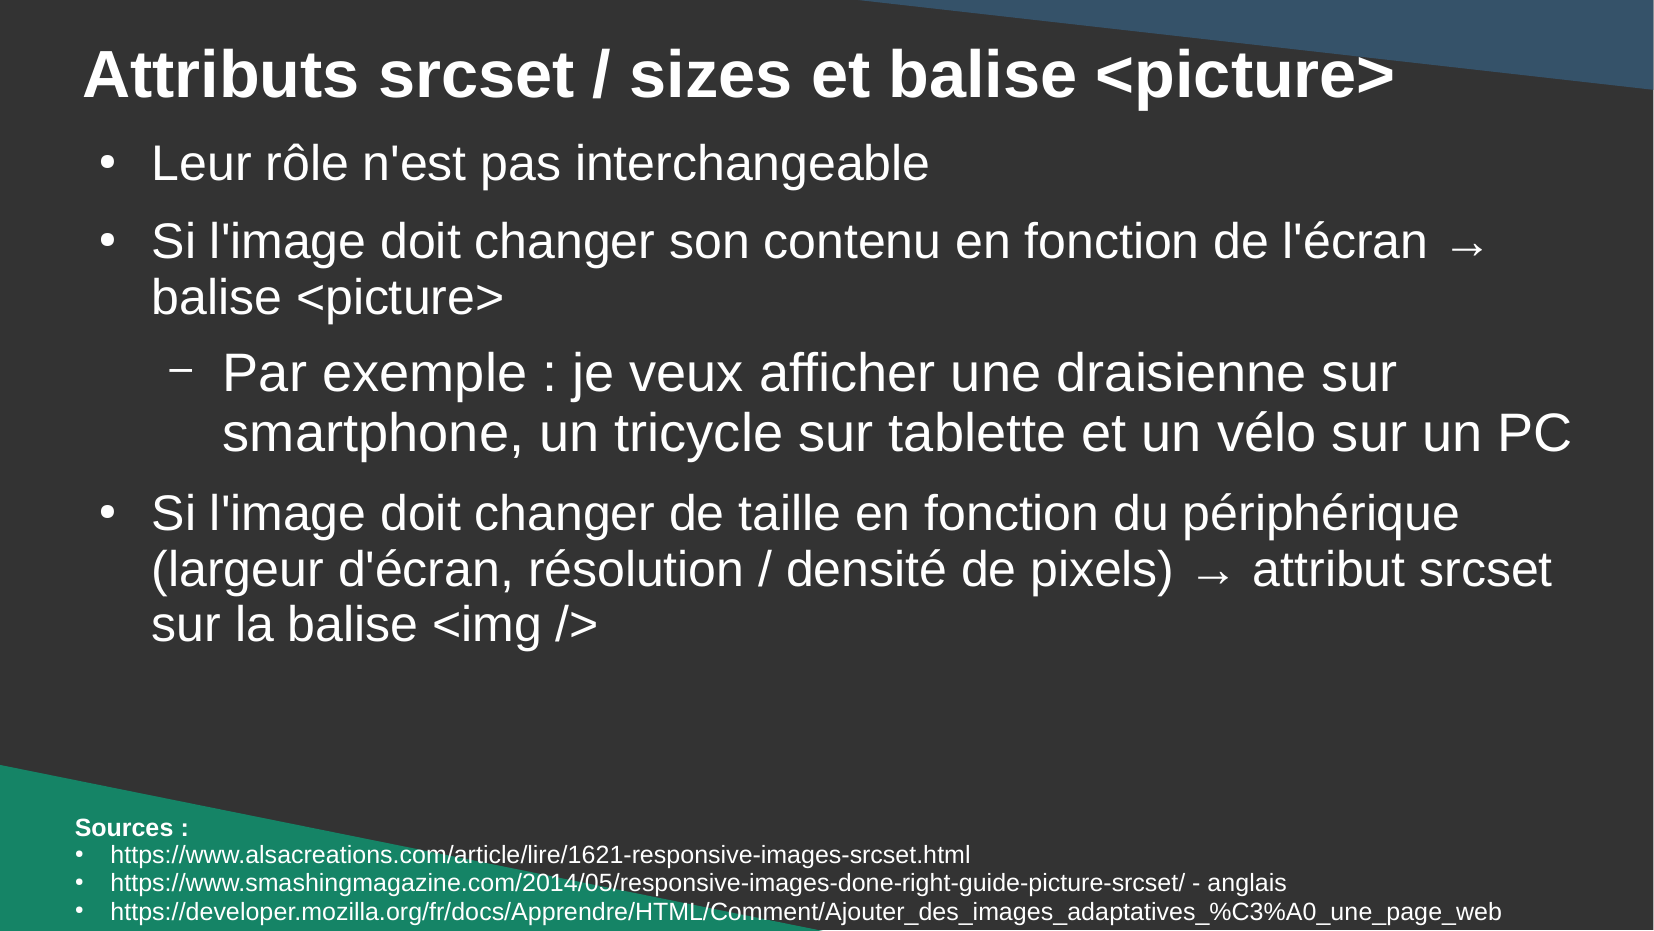

# Attributs srcset / sizes et balise <picture>
Leur rôle n'est pas interchangeable
Si l'image doit changer son contenu en fonction de l'écran → balise <picture>
Par exemple : je veux afficher une draisienne sur smartphone, un tricycle sur tablette et un vélo sur un PC
Si l'image doit changer de taille en fonction du périphérique (largeur d'écran, résolution / densité de pixels) → attribut srcset sur la balise <img />
Sources :
https://www.alsacreations.com/article/lire/1621-responsive-images-srcset.html
https://www.smashingmagazine.com/2014/05/responsive-images-done-right-guide-picture-srcset/ - anglais
https://developer.mozilla.org/fr/docs/Apprendre/HTML/Comment/Ajouter_des_images_adaptatives_%C3%A0_une_page_web